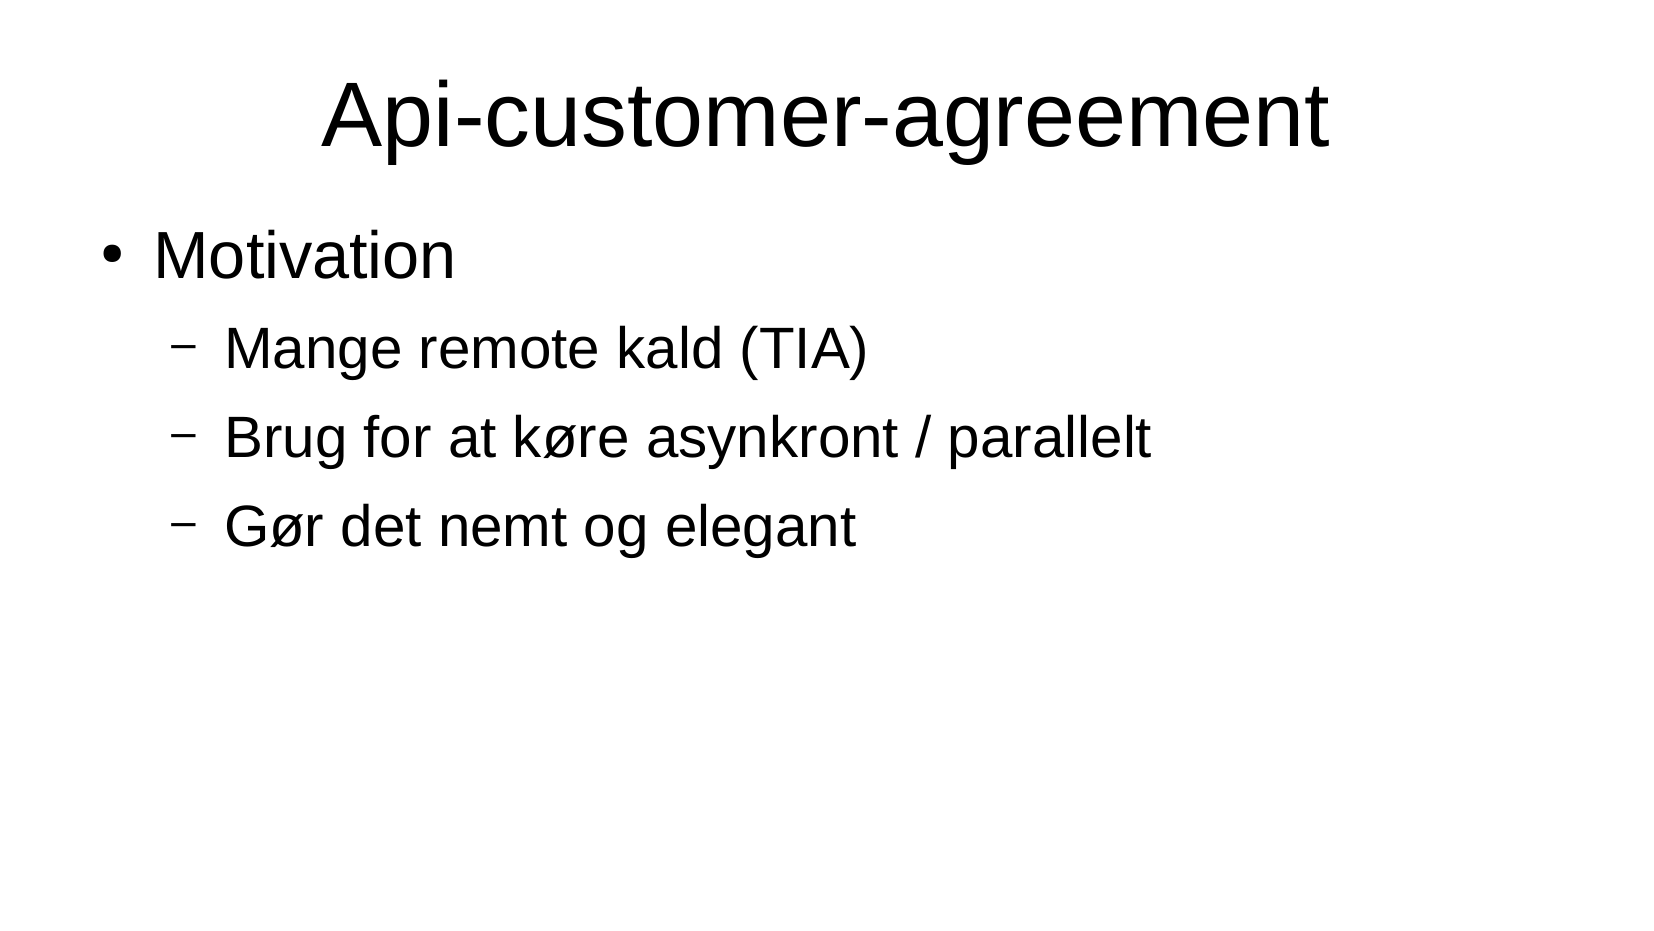

# Api-customer-agreement
Motivation
Mange remote kald (TIA)
Brug for at køre asynkront / parallelt
Gør det nemt og elegant